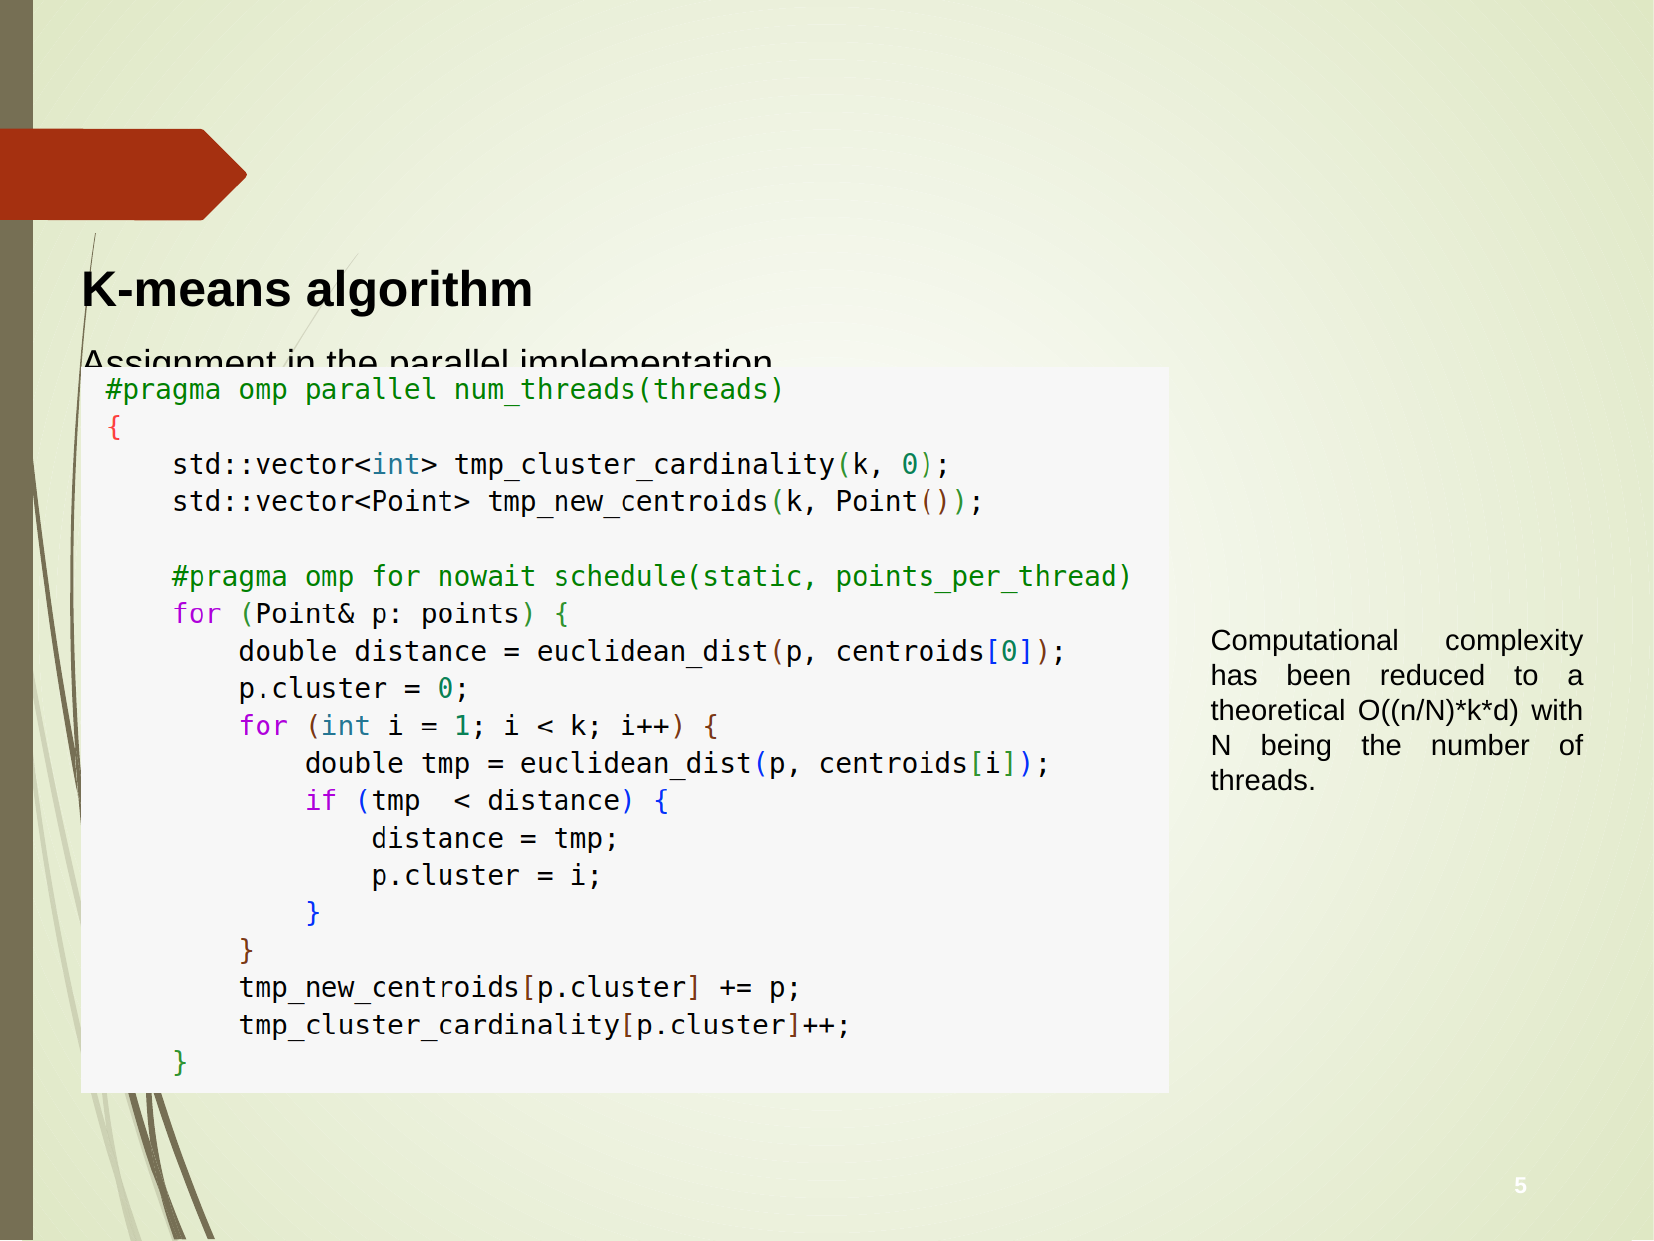

K-means algorithm
Assignment in the parallel implementation
Computational complexity has been reduced to a theoretical O((n/N)*k*d) with N being the number of threads.
5